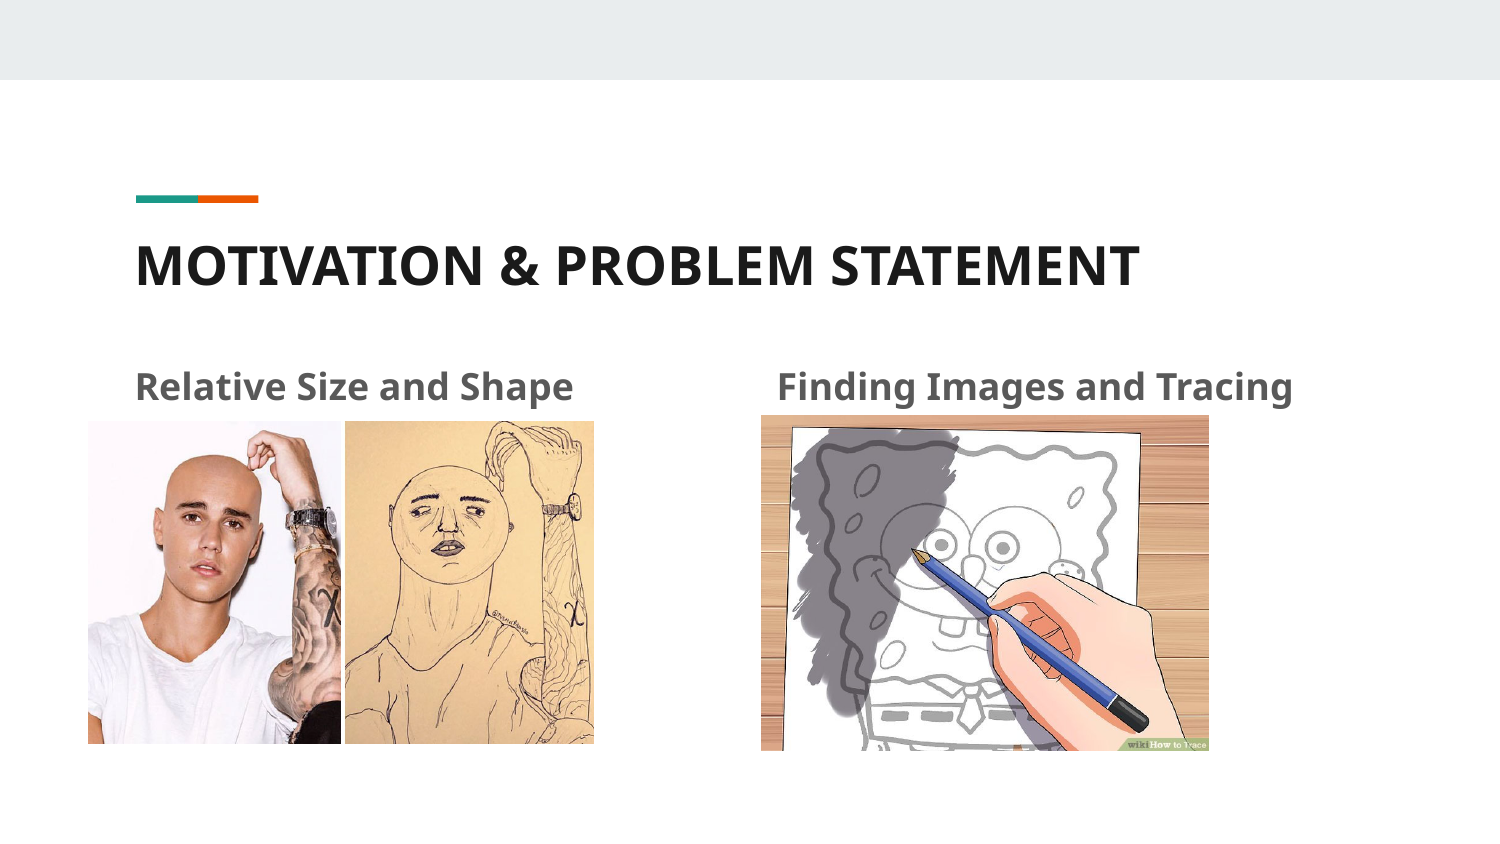

MOTIVATION & PROBLEM STATEMENT
# Relative Size and Shape
Finding Images and Tracing